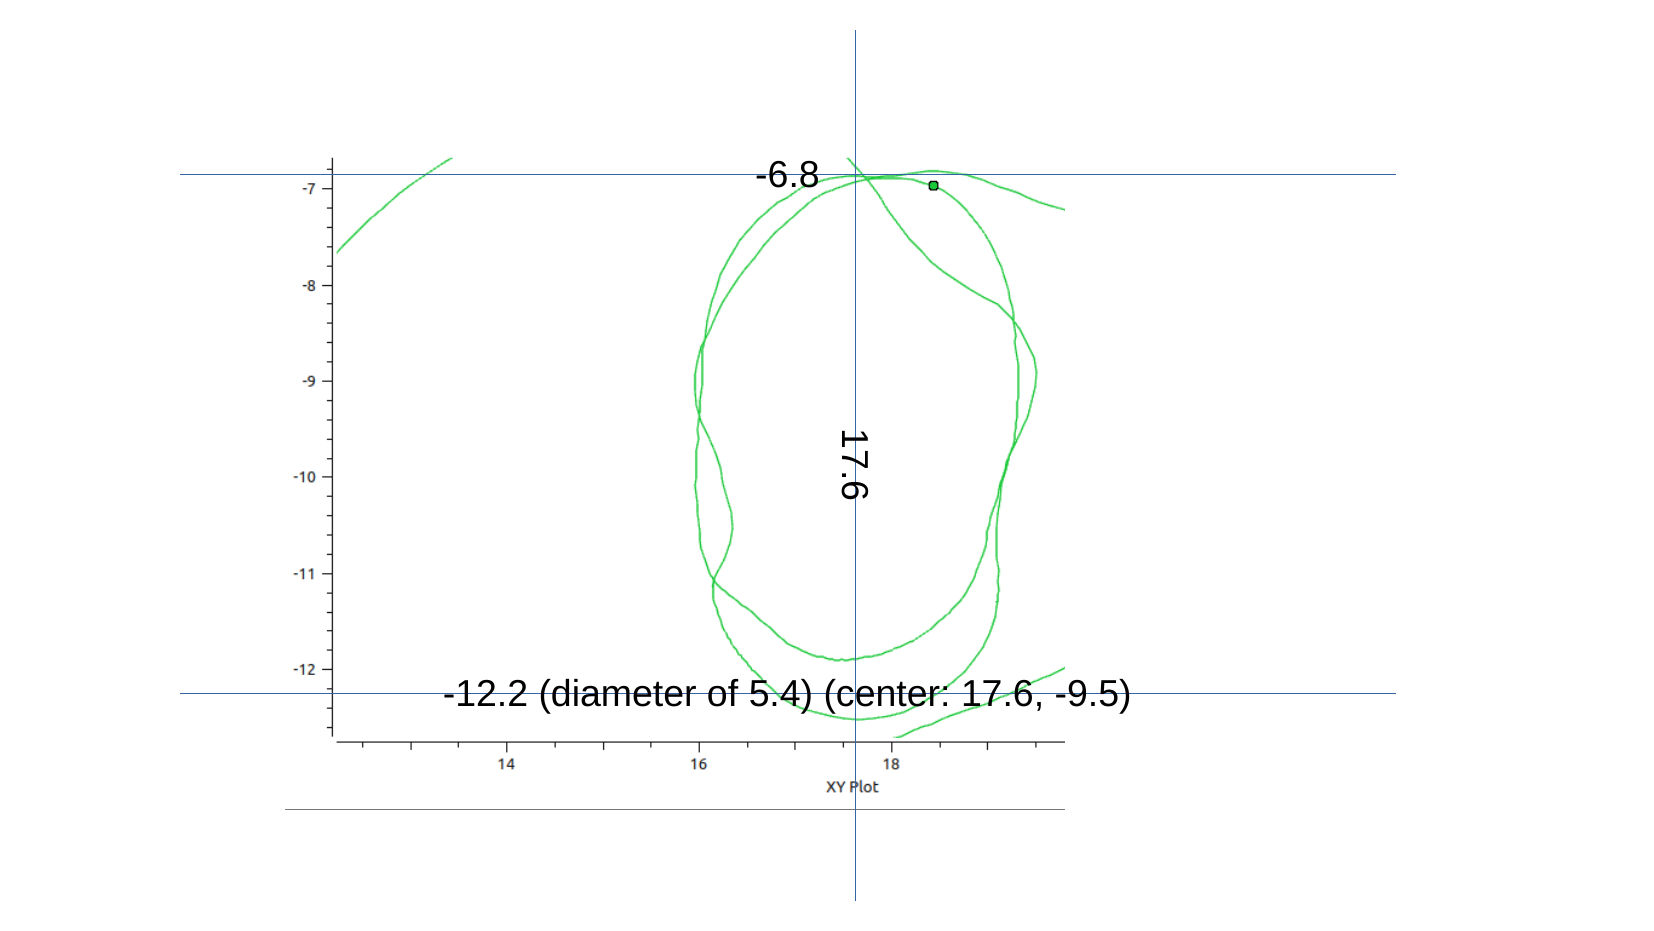

17.6
-6.8
-12.2 (diameter of 5.4) (center: 17.6, -9.5)